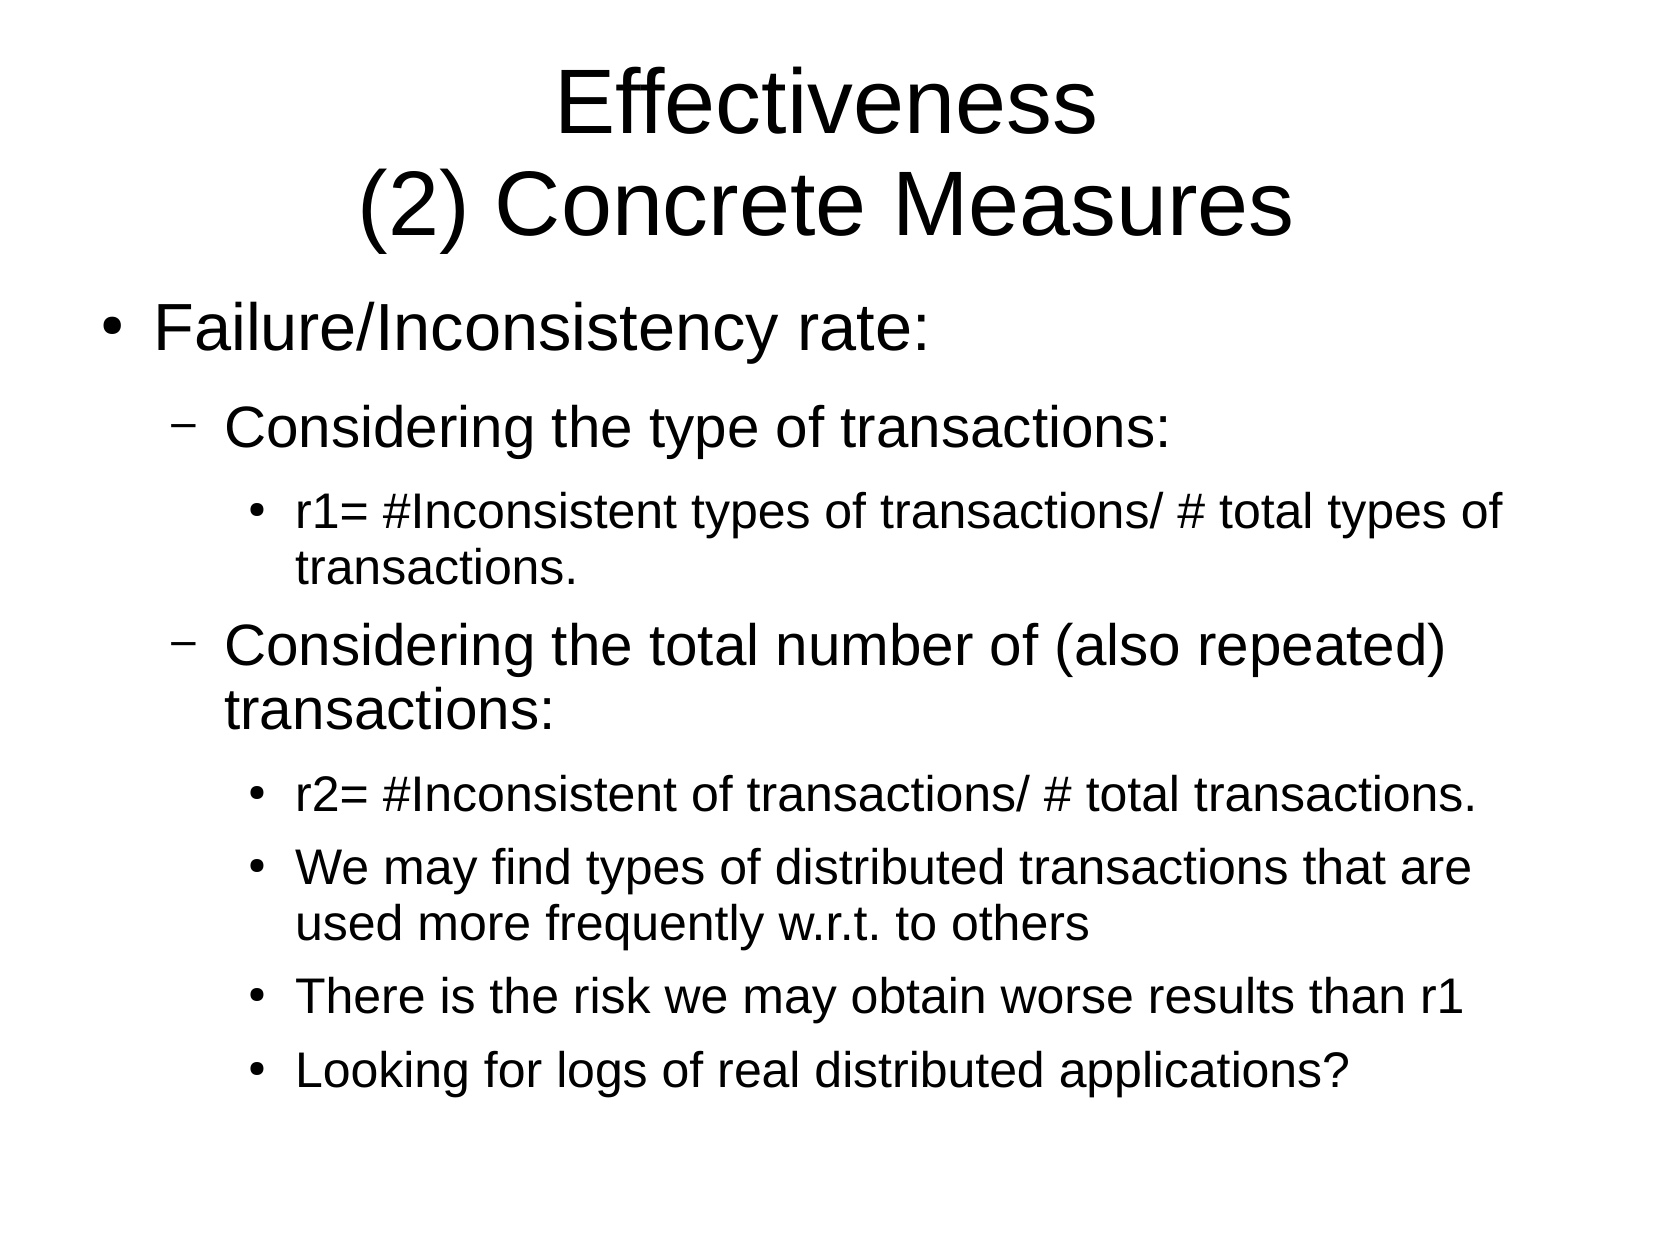

# Effectiveness (2) Concrete Measures
Failure/Inconsistency rate:
Considering the type of transactions:
r1= #Inconsistent types of transactions/ # total types of transactions.
Considering the total number of (also repeated) transactions:
r2= #Inconsistent of transactions/ # total transactions.
We may find types of distributed transactions that are used more frequently w.r.t. to others
There is the risk we may obtain worse results than r1
Looking for logs of real distributed applications?